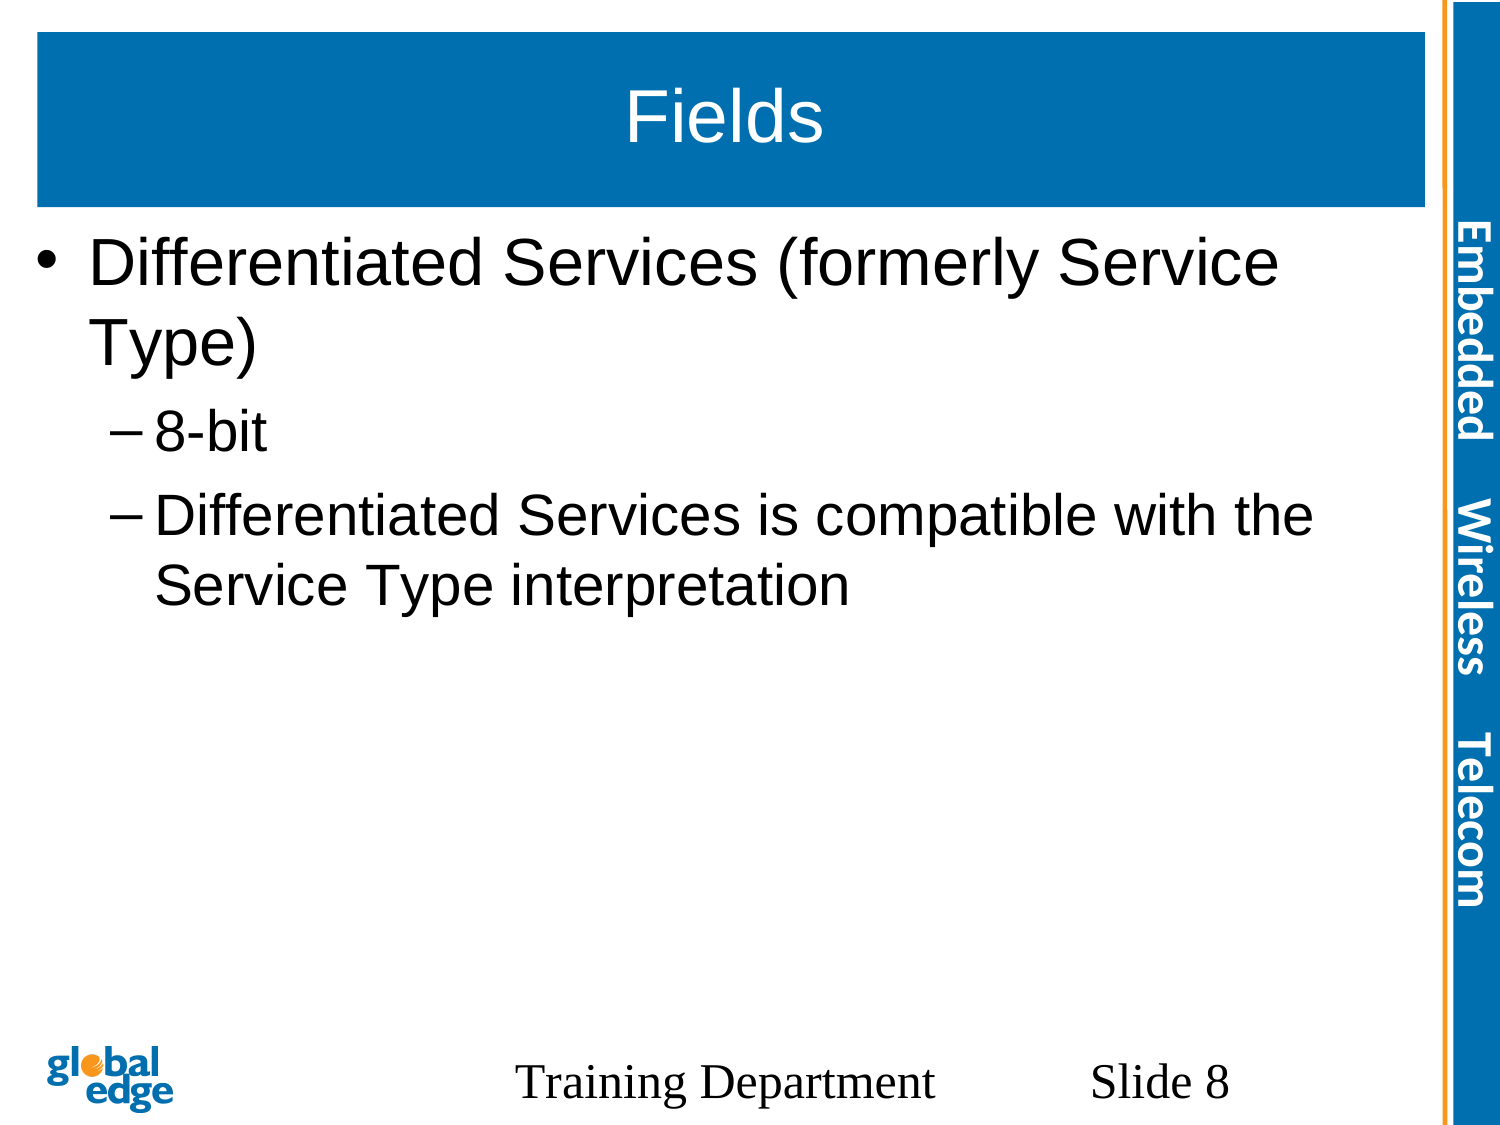

# Fields
Differentiated Services (formerly Service Type)‏
8-bit
Differentiated Services is compatible with the Service Type interpretation
8